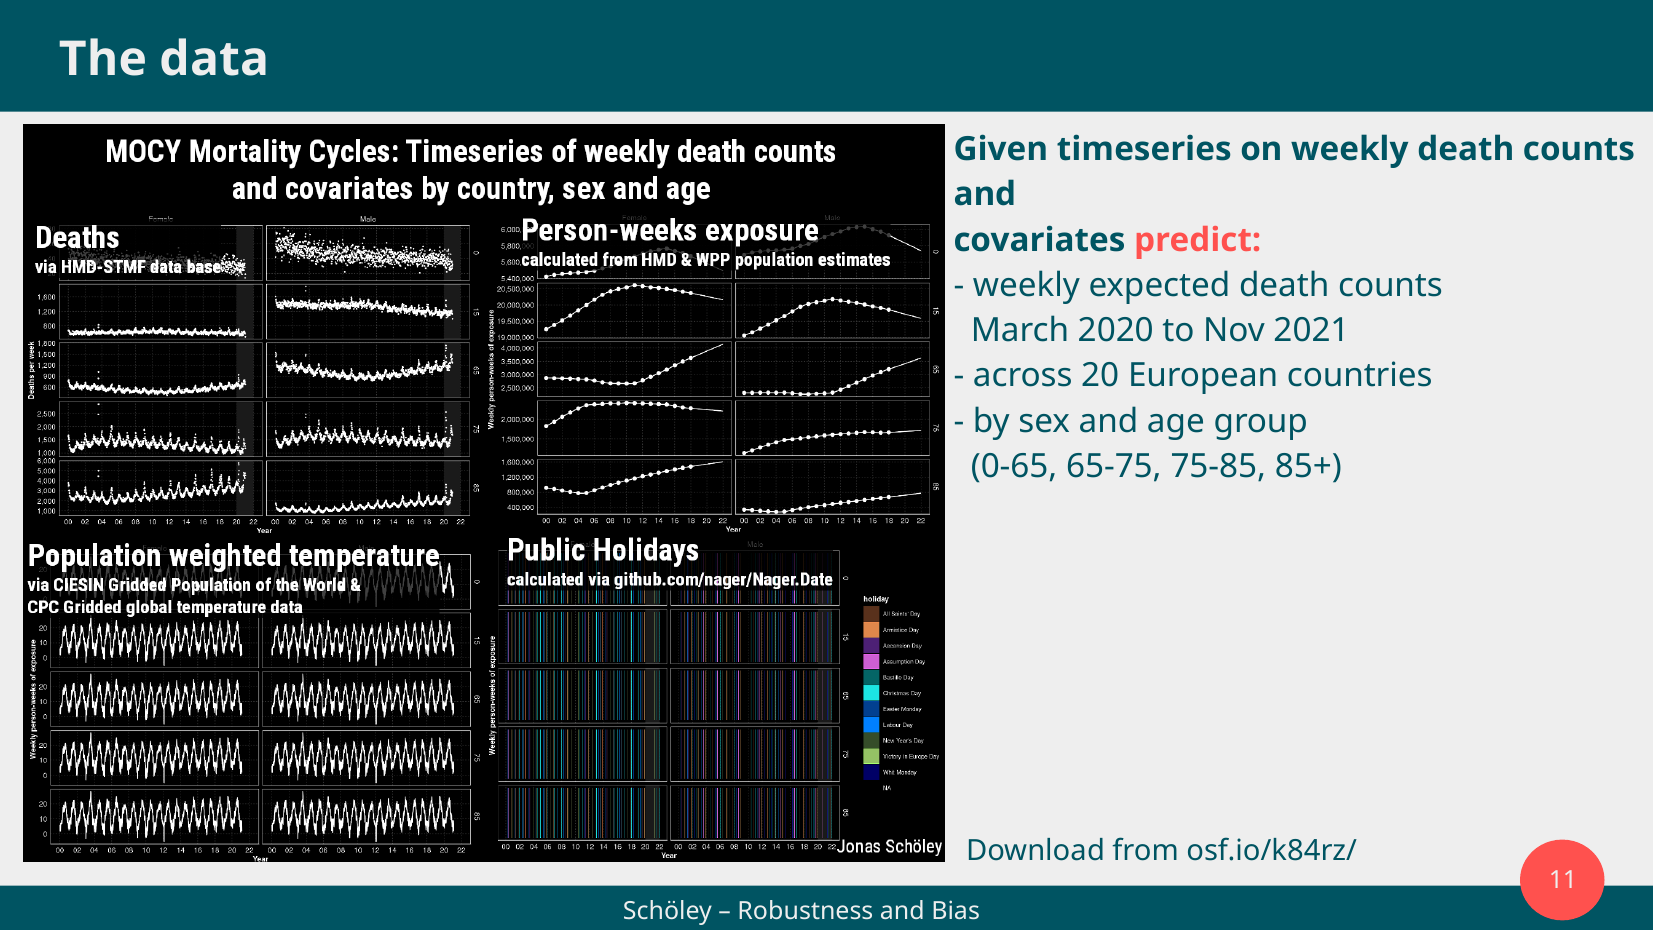

# The data
Given timeseries on weekly death counts and
covariates predict:
- weekly expected death counts
 March 2020 to Nov 2021
- across 20 European countries
- by sex and age group
 (0-65, 65-75, 75-85, 85+)
Download from osf.io/k84rz/
11
Schöley – Robustness and Bias